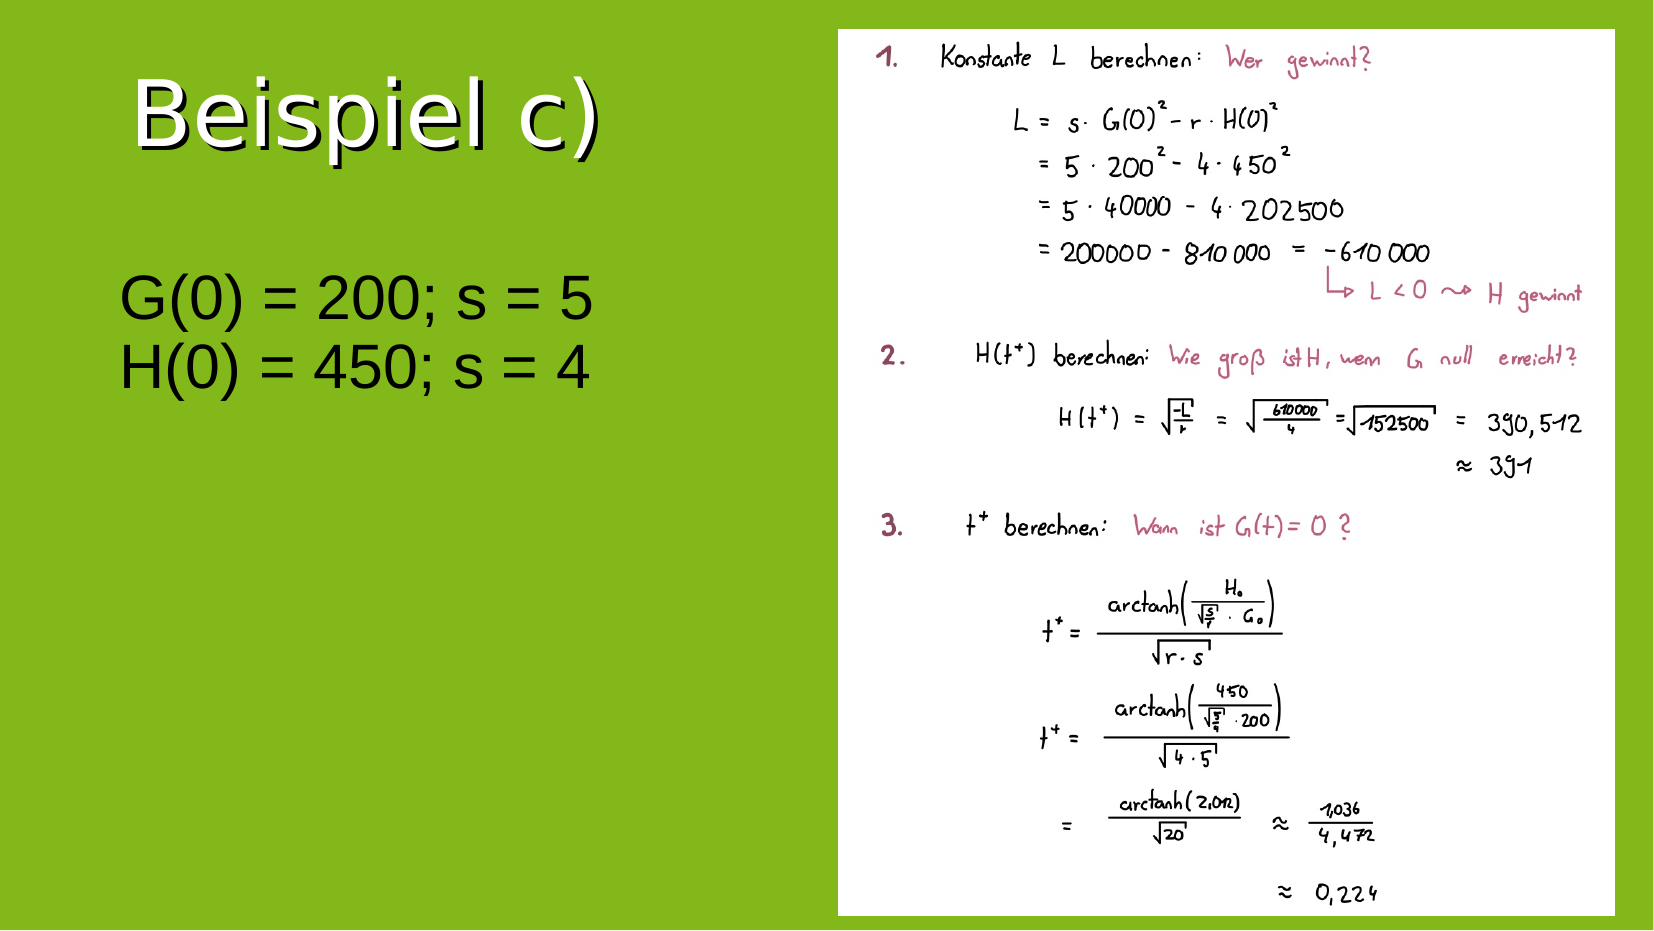

# Beispiel c)
G(0) = 200; s = 5
H(0) = 450; s = 4